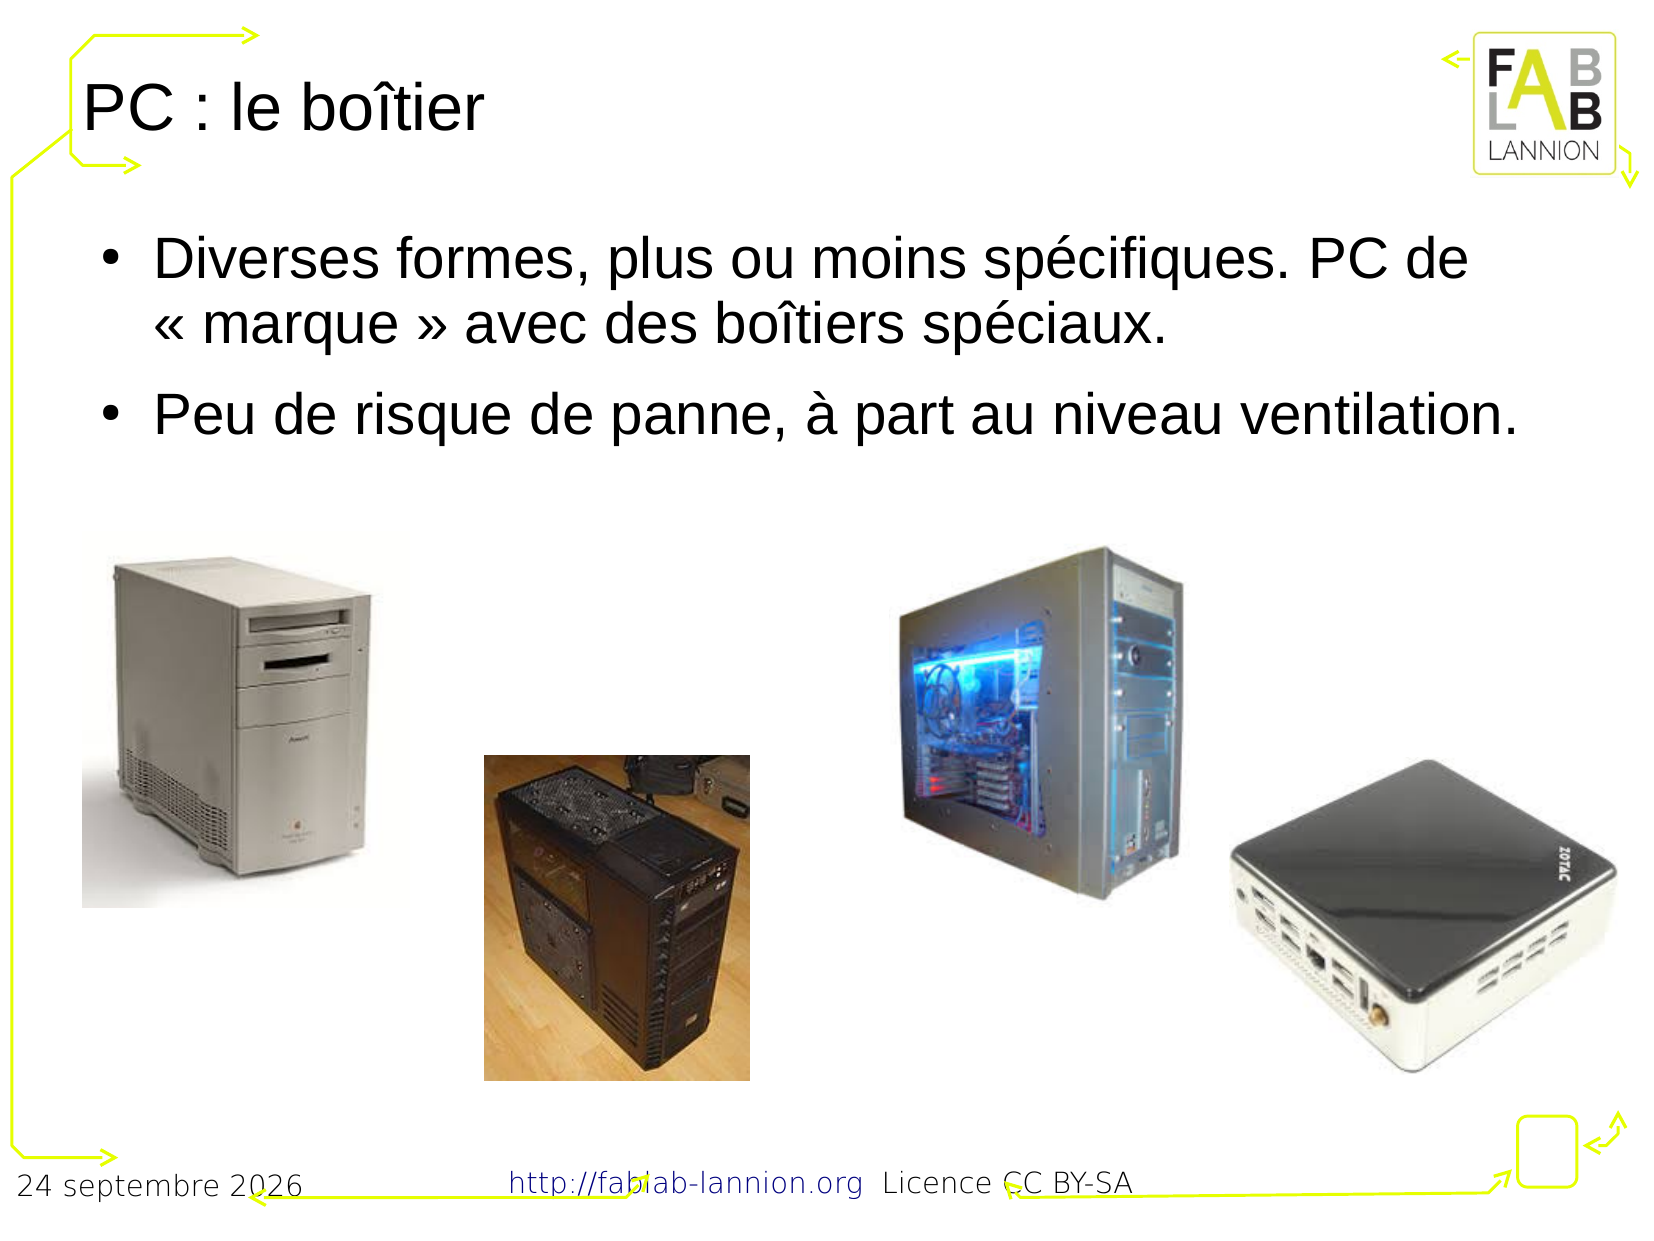

# PC : le boîtier
Diverses formes, plus ou moins spécifiques. PC de « marque » avec des boîtiers spéciaux.
Peu de risque de panne, à part au niveau ventilation.